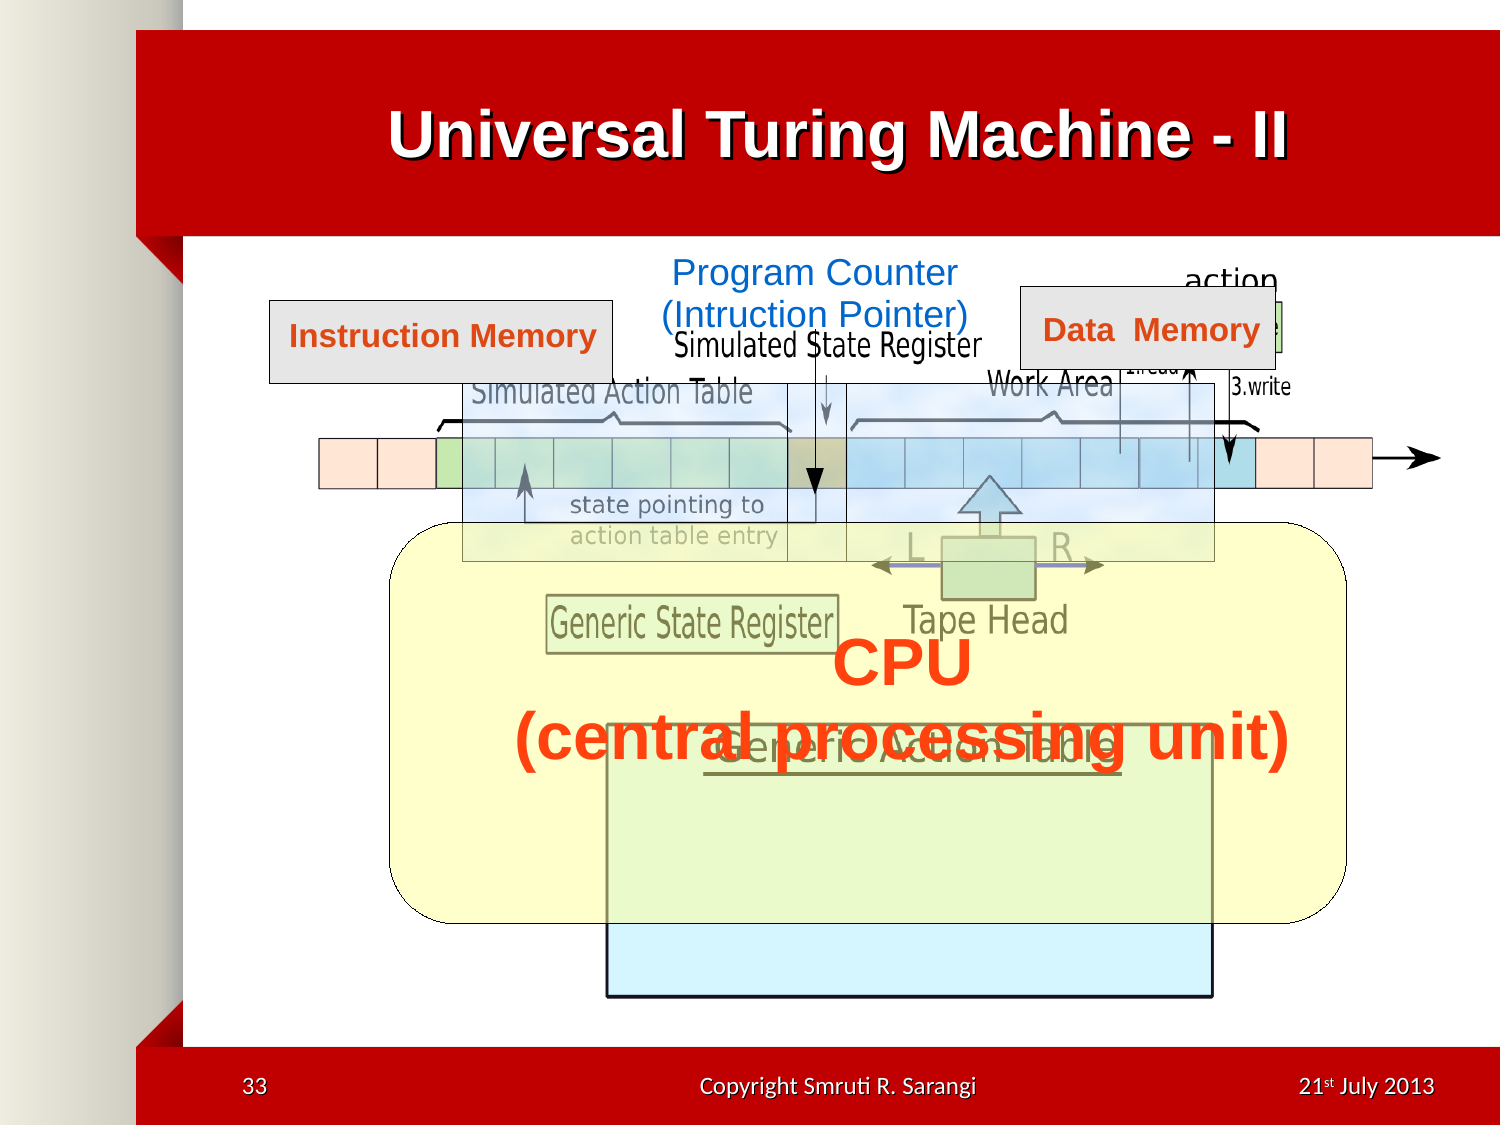

# Universal Turing Machine - II
Program Counter
(Intruction Pointer)
Data Memory
Instruction Memory
CPU
(central processing unit)
33
Your date here